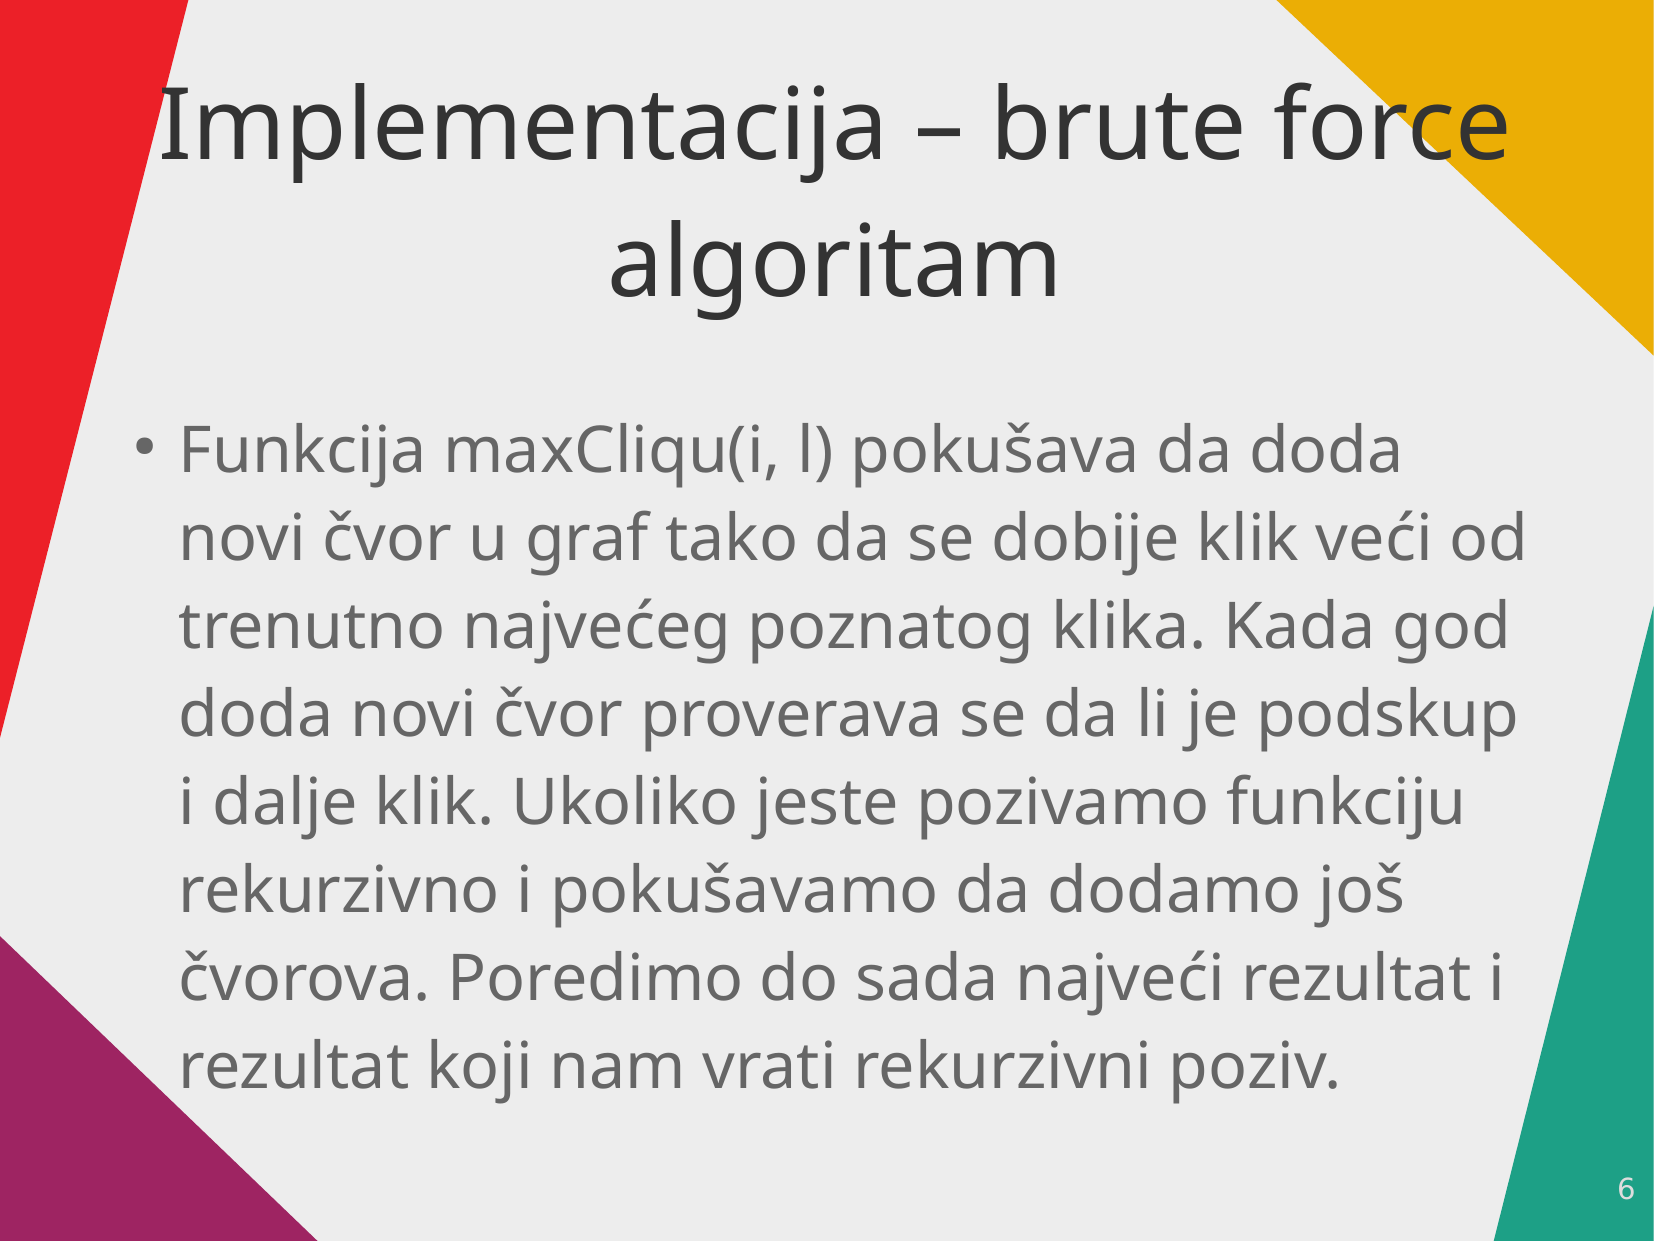

# Implementacija – brute force algoritam
Funkcija maxCliqu(i, l) pokušava da doda novi čvor u graf tako da se dobije klik veći od trenutno najvećeg poznatog klika. Kada god doda novi čvor proverava se da li je podskup i dalje klik. Ukoliko jeste pozivamo funkciju rekurzivno i pokušavamo da dodamo još čvorova. Poredimo do sada najveći rezultat i rezultat koji nam vrati rekurzivni poziv.
6